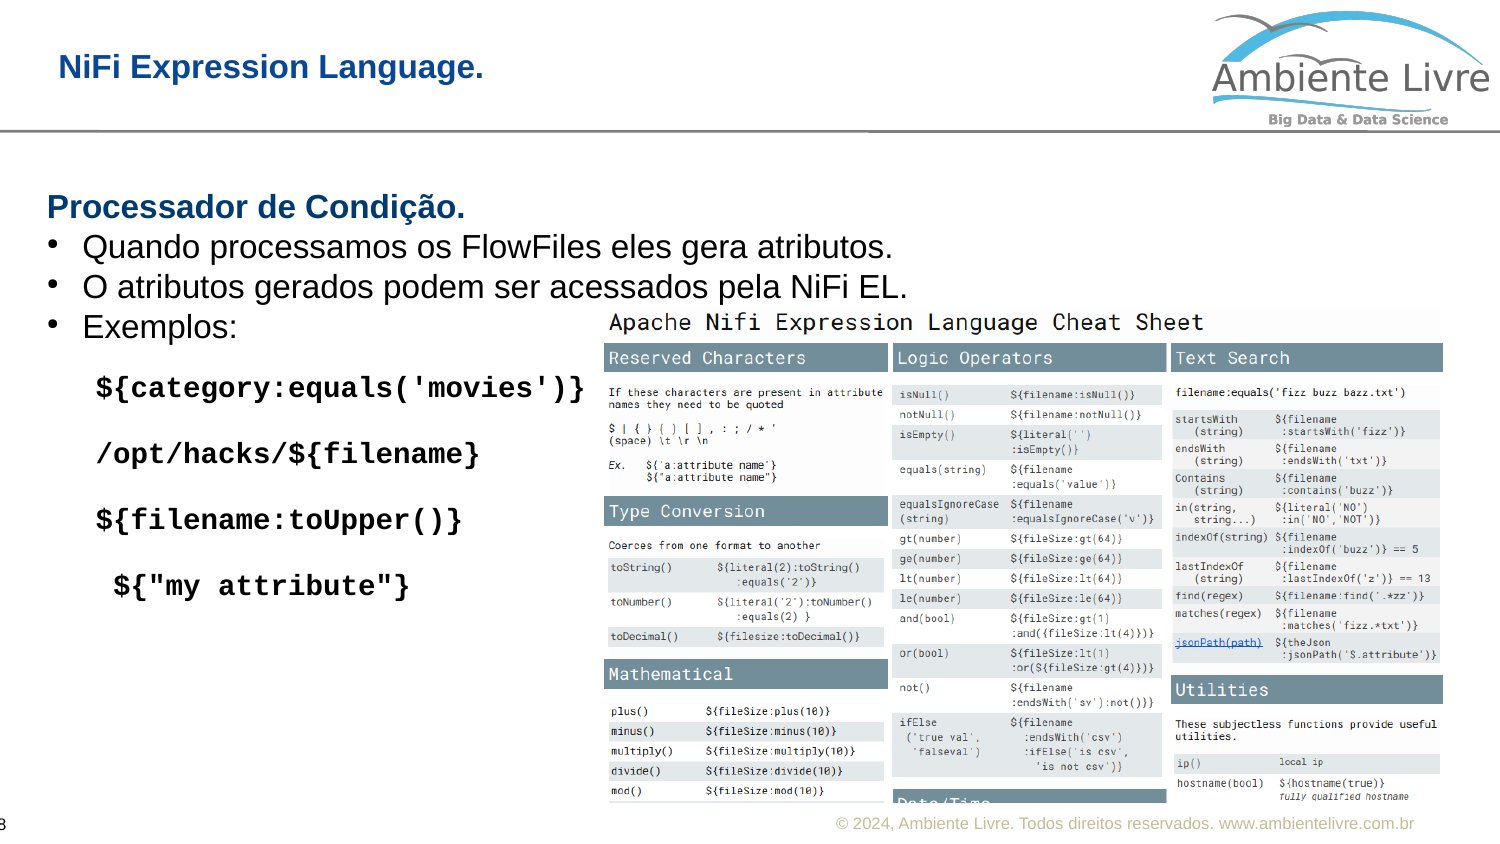

# NiFi Expression Language.
Processador de Condição.
Quando processamos os FlowFiles eles gera atributos.
O atributos gerados podem ser acessados pela NiFi EL.
Exemplos:
${category:equals('movies')}
/opt/hacks/${filename}
${filename:toUpper()}
 ${"my attribute"}